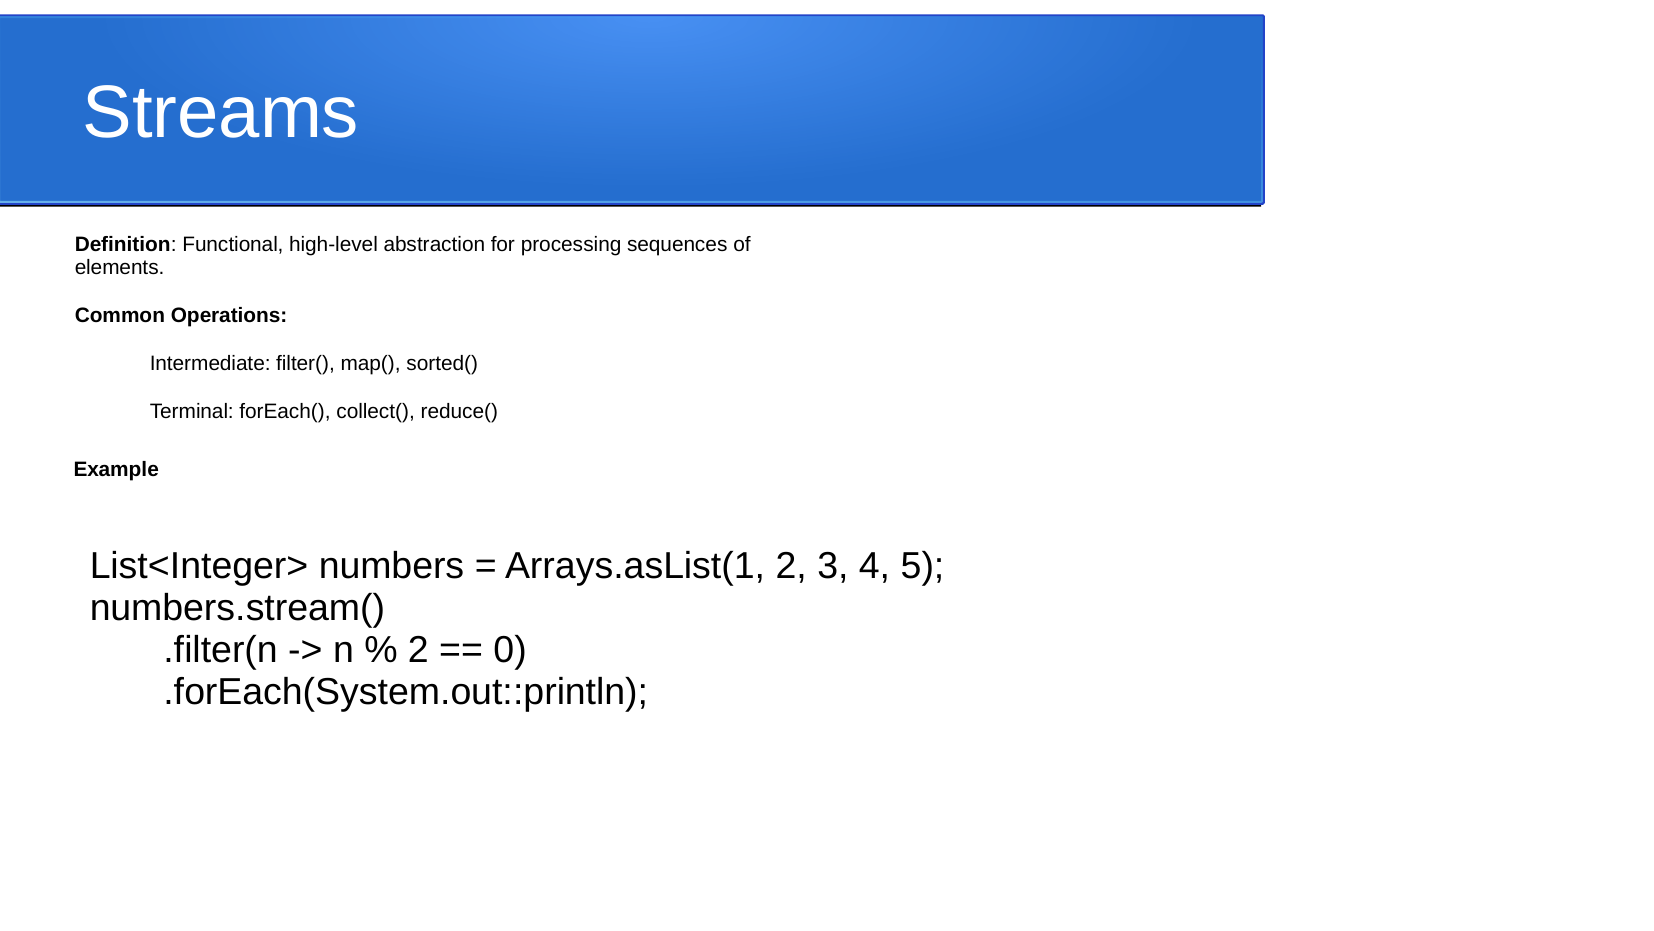

# Streams
Definition: Functional, high-level abstraction for processing sequences of elements.
Common Operations:
	Intermediate: filter(), map(), sorted()
	Terminal: forEach(), collect(), reduce()
Example
List<Integer> numbers = Arrays.asList(1, 2, 3, 4, 5);
numbers.stream()
 .filter(n -> n % 2 == 0)
 .forEach(System.out::println);